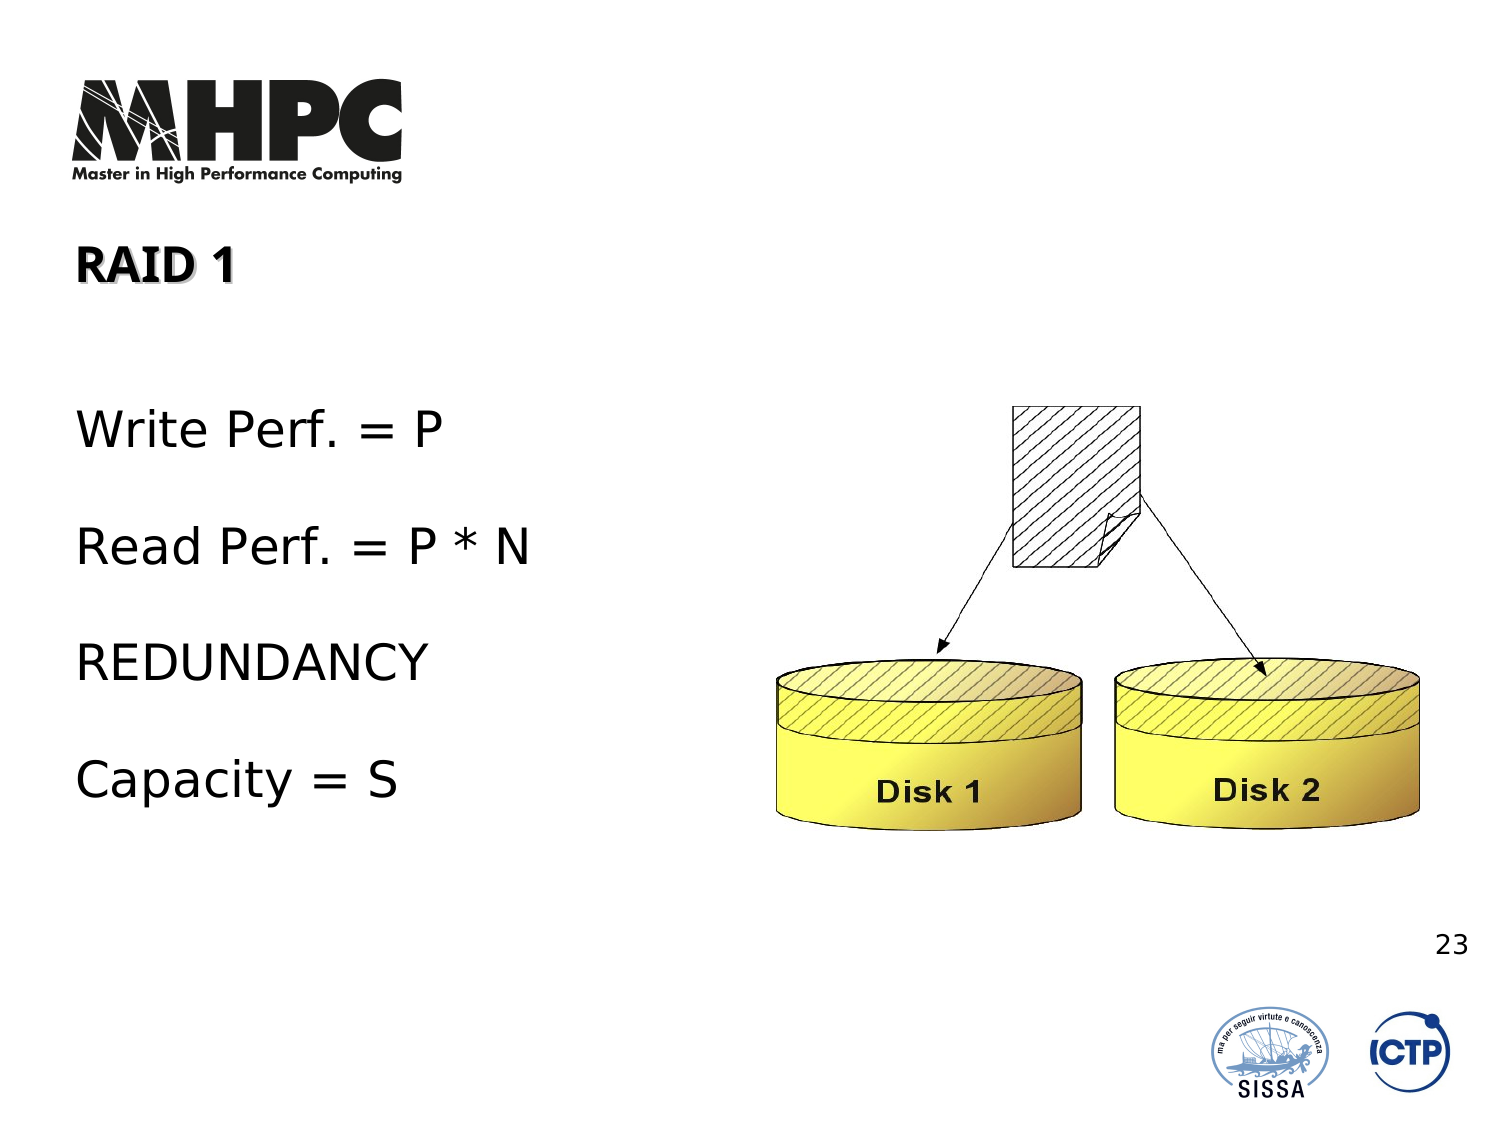

# RAID 1
Write Perf. = P
Read Perf. = P * N
REDUNDANCY
Capacity = S
23